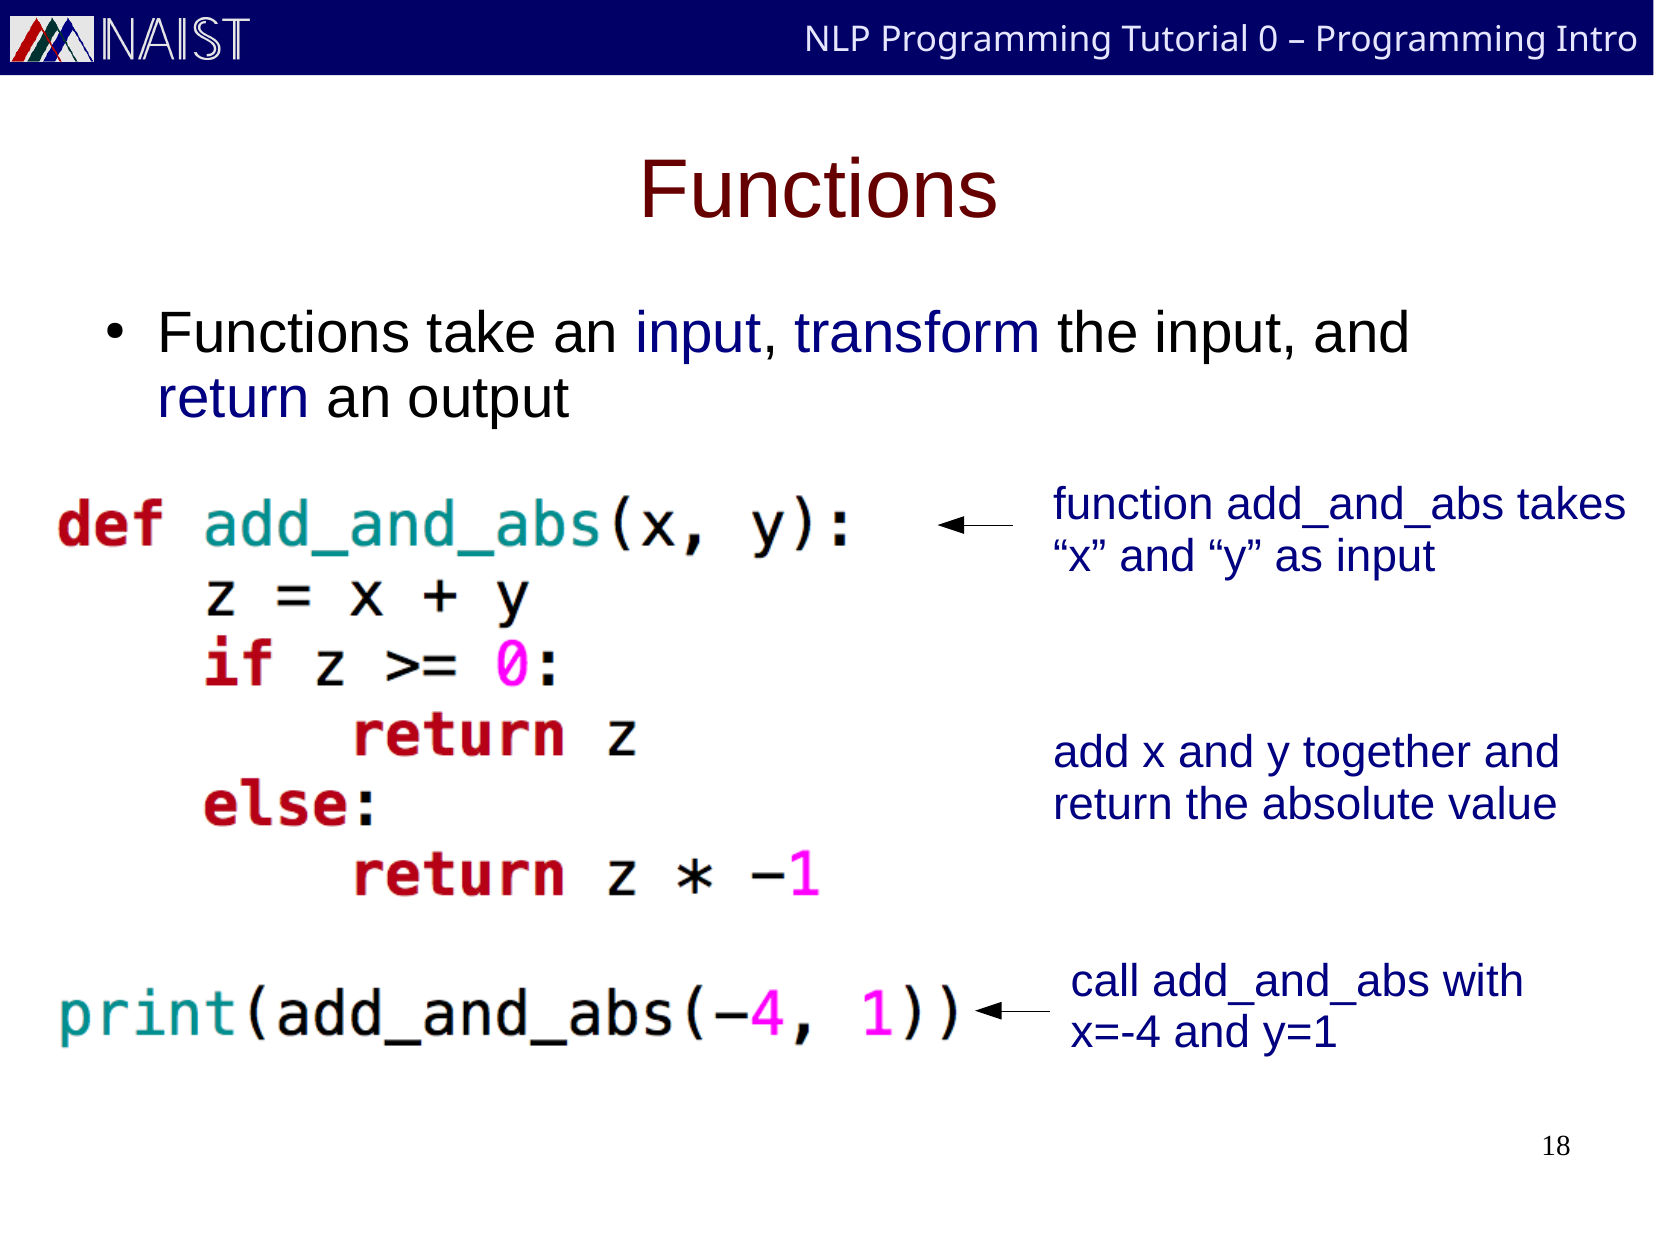

# Functions
Functions take an input, transform the input, and return an output
function add_and_abs takes
“x” and “y” as input
add x and y together and
return the absolute value
call add_and_abs with
x=-4 and y=1
18